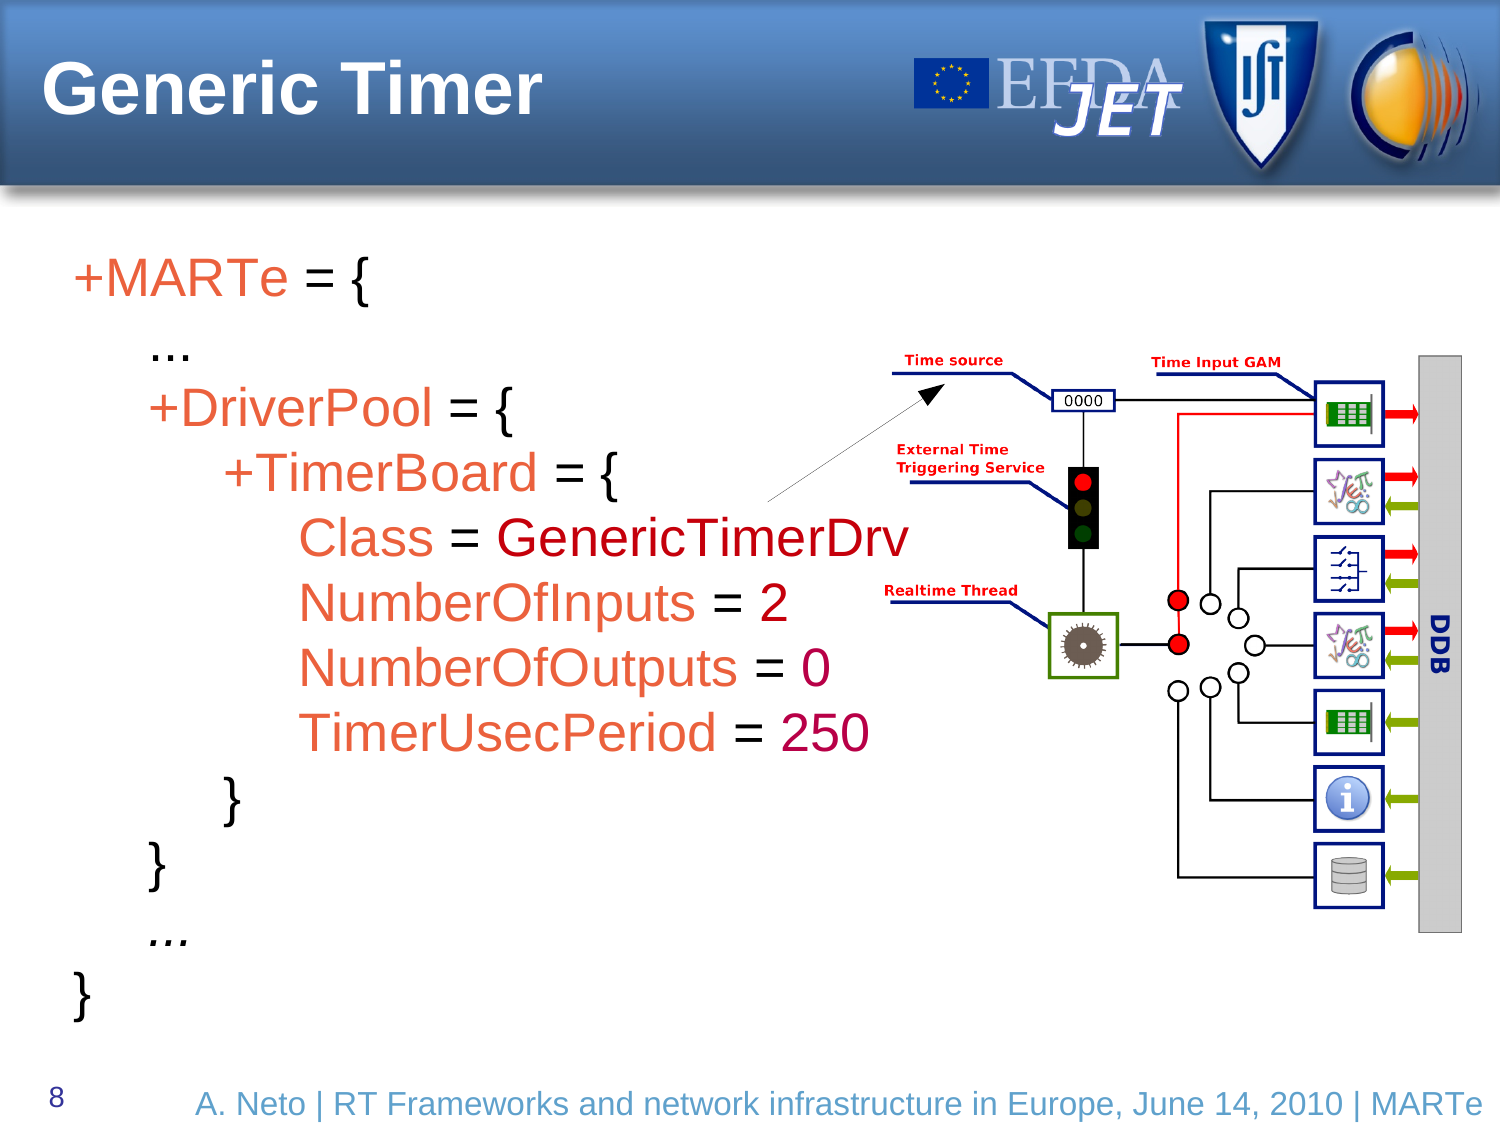

# Generic Timer
+MARTe = {
	...
	+DriverPool = {
		+TimerBoard = {
			Class = GenericTimerDrv
			NumberOfInputs = 2
			NumberOfOutputs = 0
			TimerUsecPeriod = 250
		}
	}
	...
}